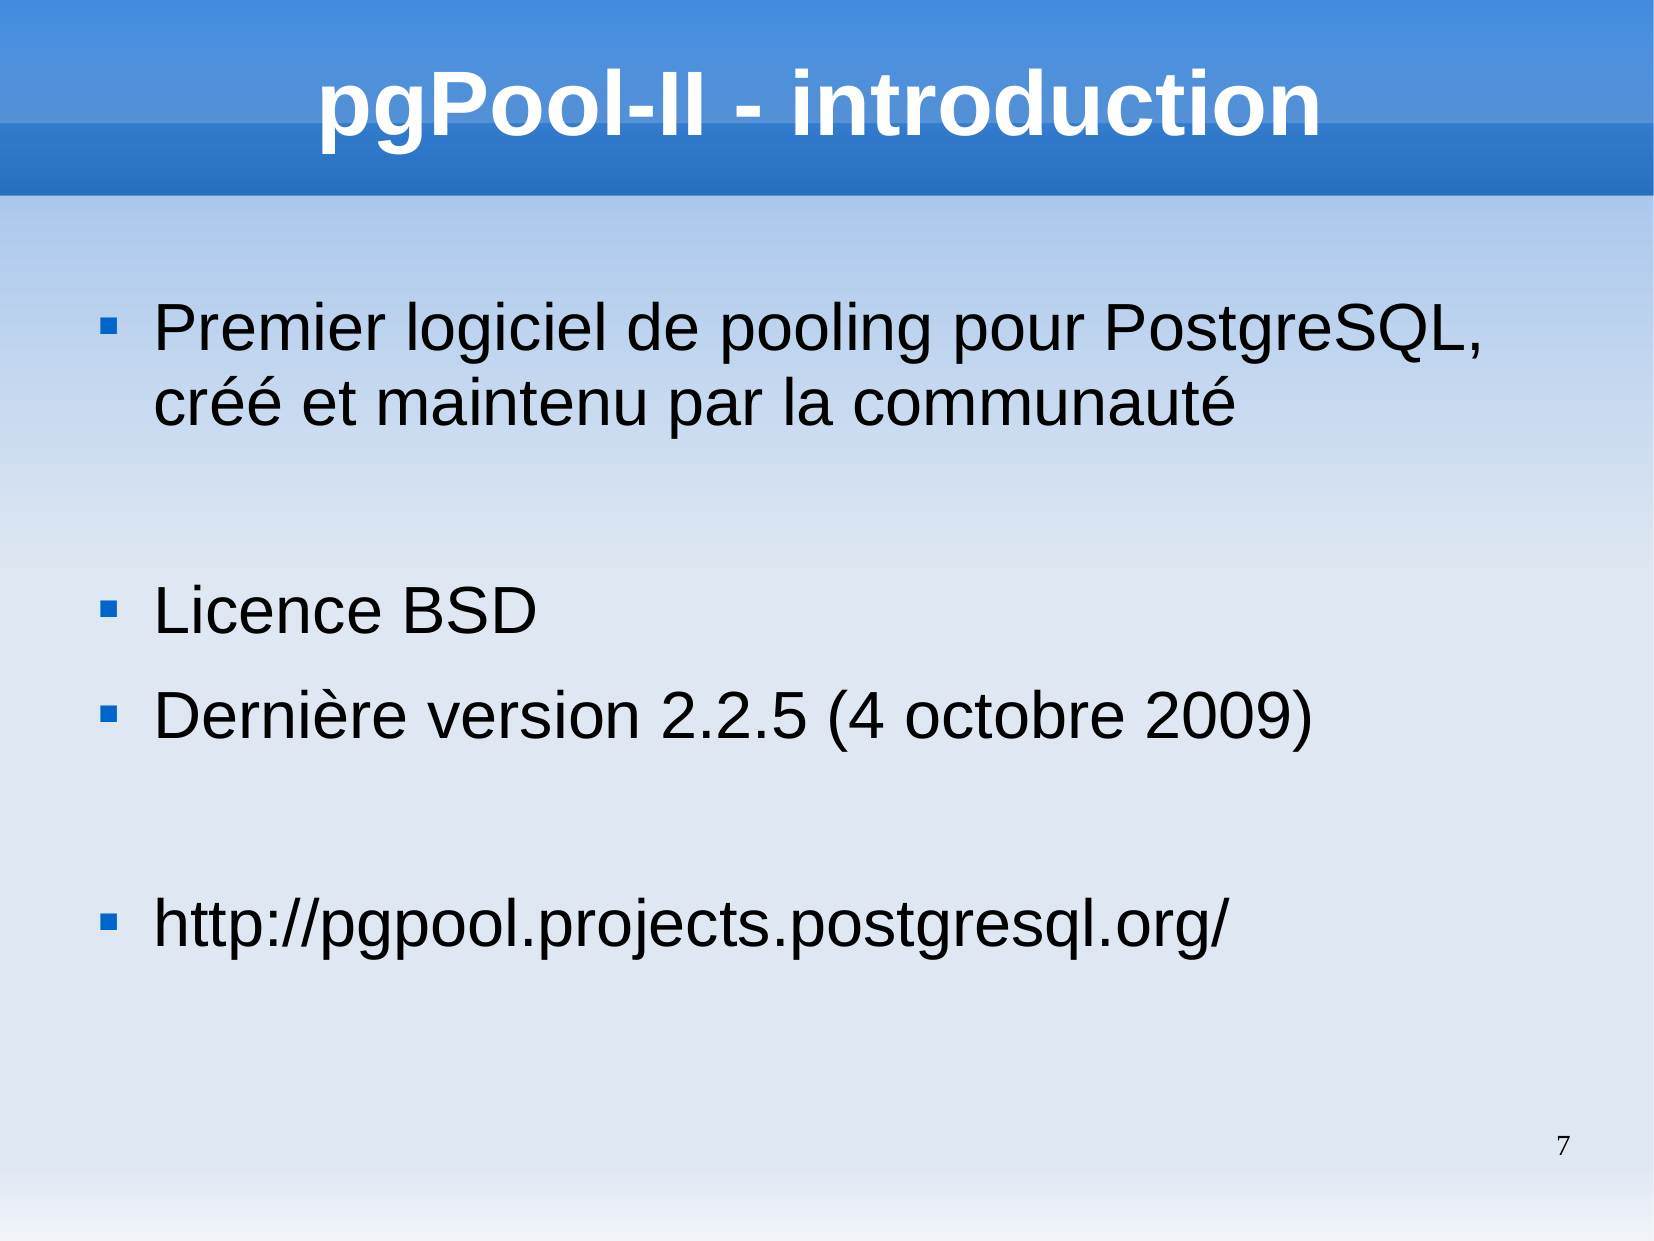

# pgPool-II - introduction
Premier logiciel de pooling pour PostgreSQL, créé et maintenu par la communauté
Licence BSD
Dernière version 2.2.5 (4 octobre 2009)
http://pgpool.projects.postgresql.org/
7